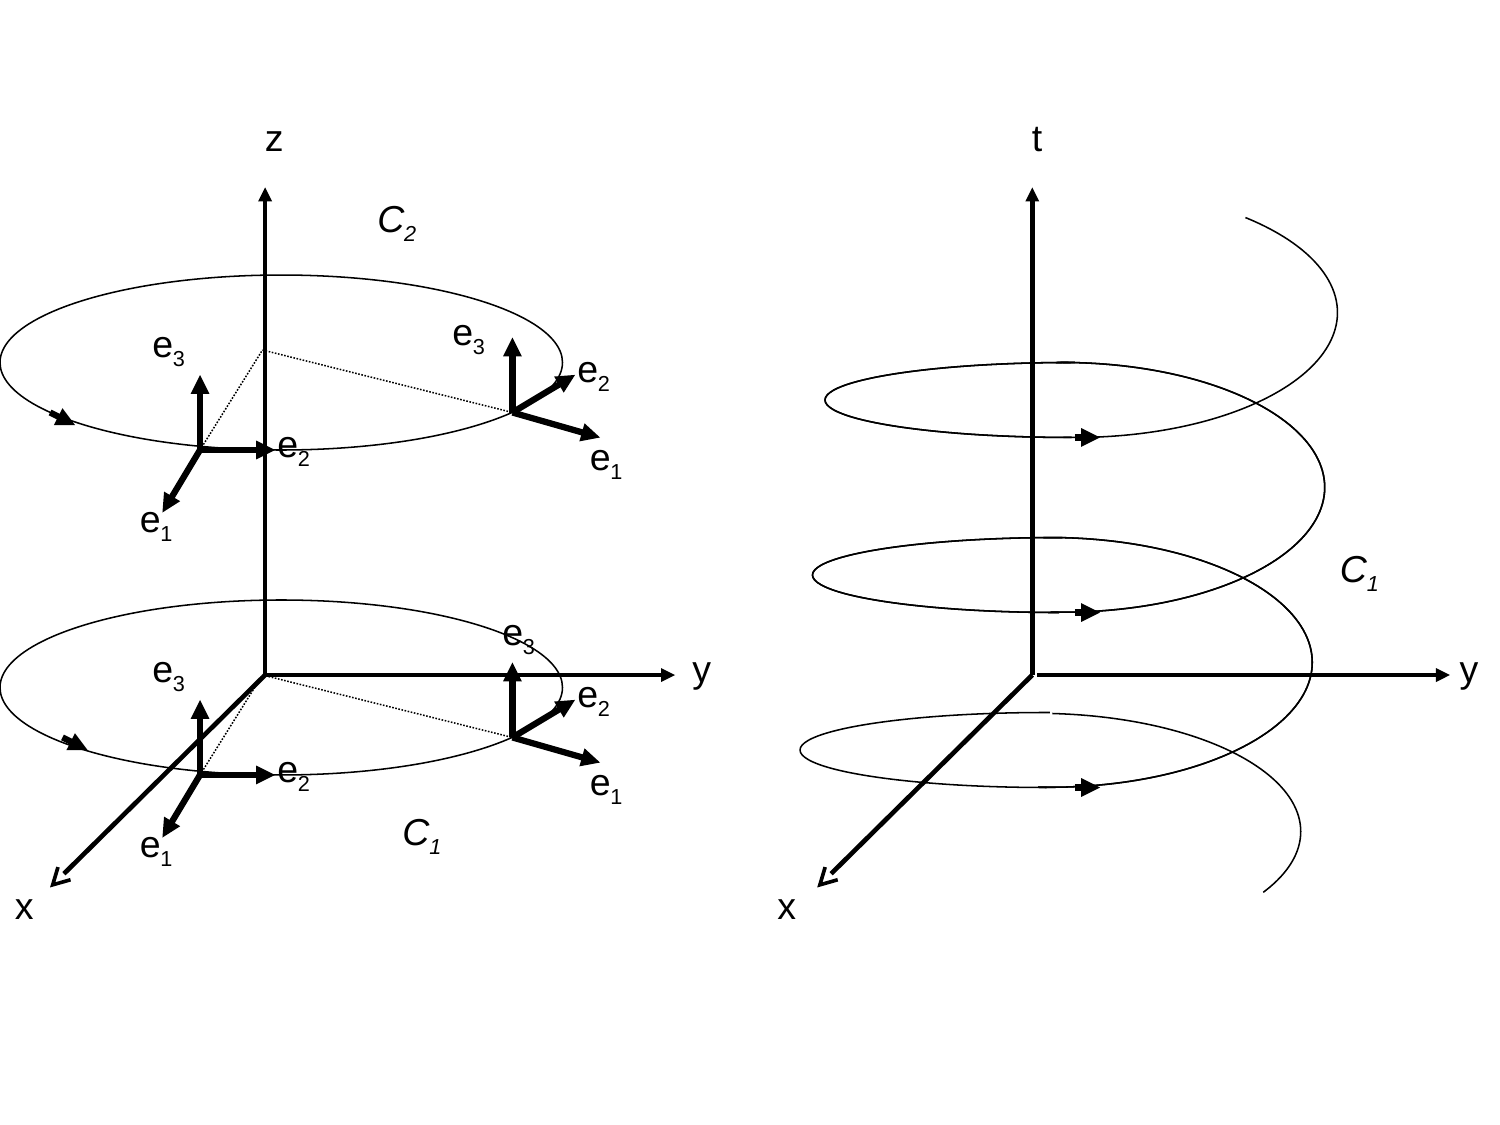

z
t
C2
e3
e3
e2
e2
e1
e1
C1
e3
e3
y
y
e2
e2
e1
C1
e1
x
x